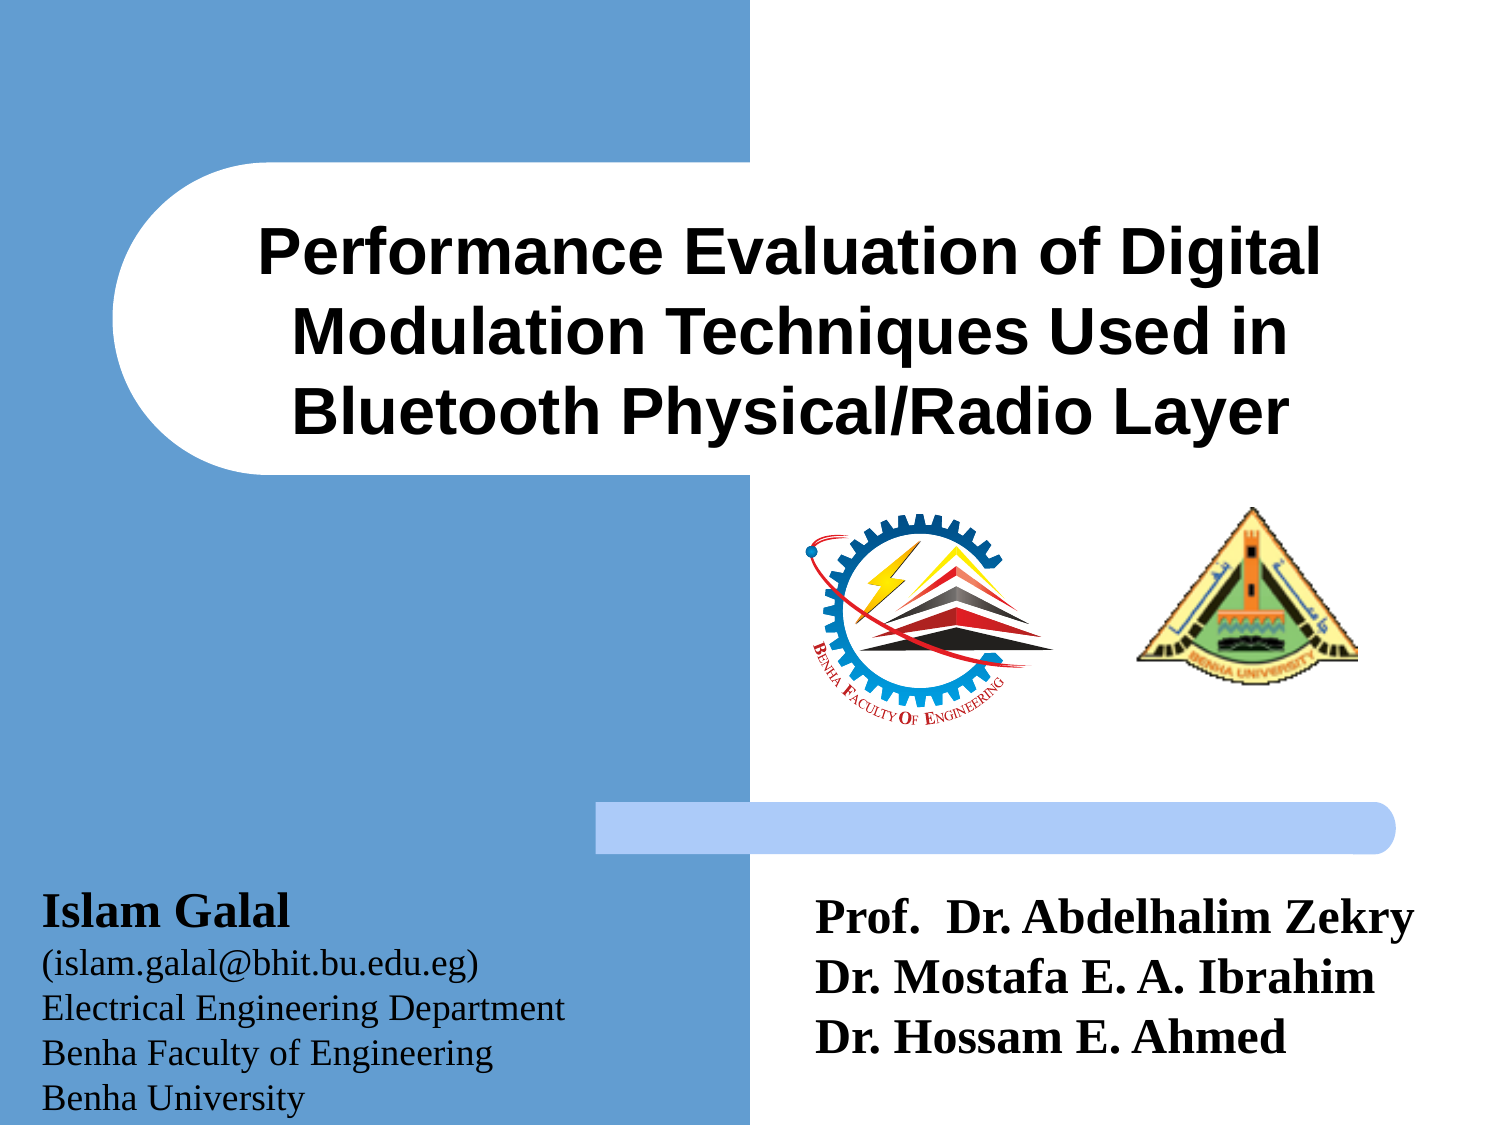

# Performance Evaluation of Digital Modulation Techniques Used in Bluetooth Physical/Radio Layer
Islam Galal
(islam.galal@bhit.bu.edu.eg)
Electrical Engineering Department
Benha Faculty of Engineering
Benha University
Prof. Dr. Abdelhalim Zekry
Dr. Mostafa E. A. Ibrahim
Dr. Hossam E. Ahmed